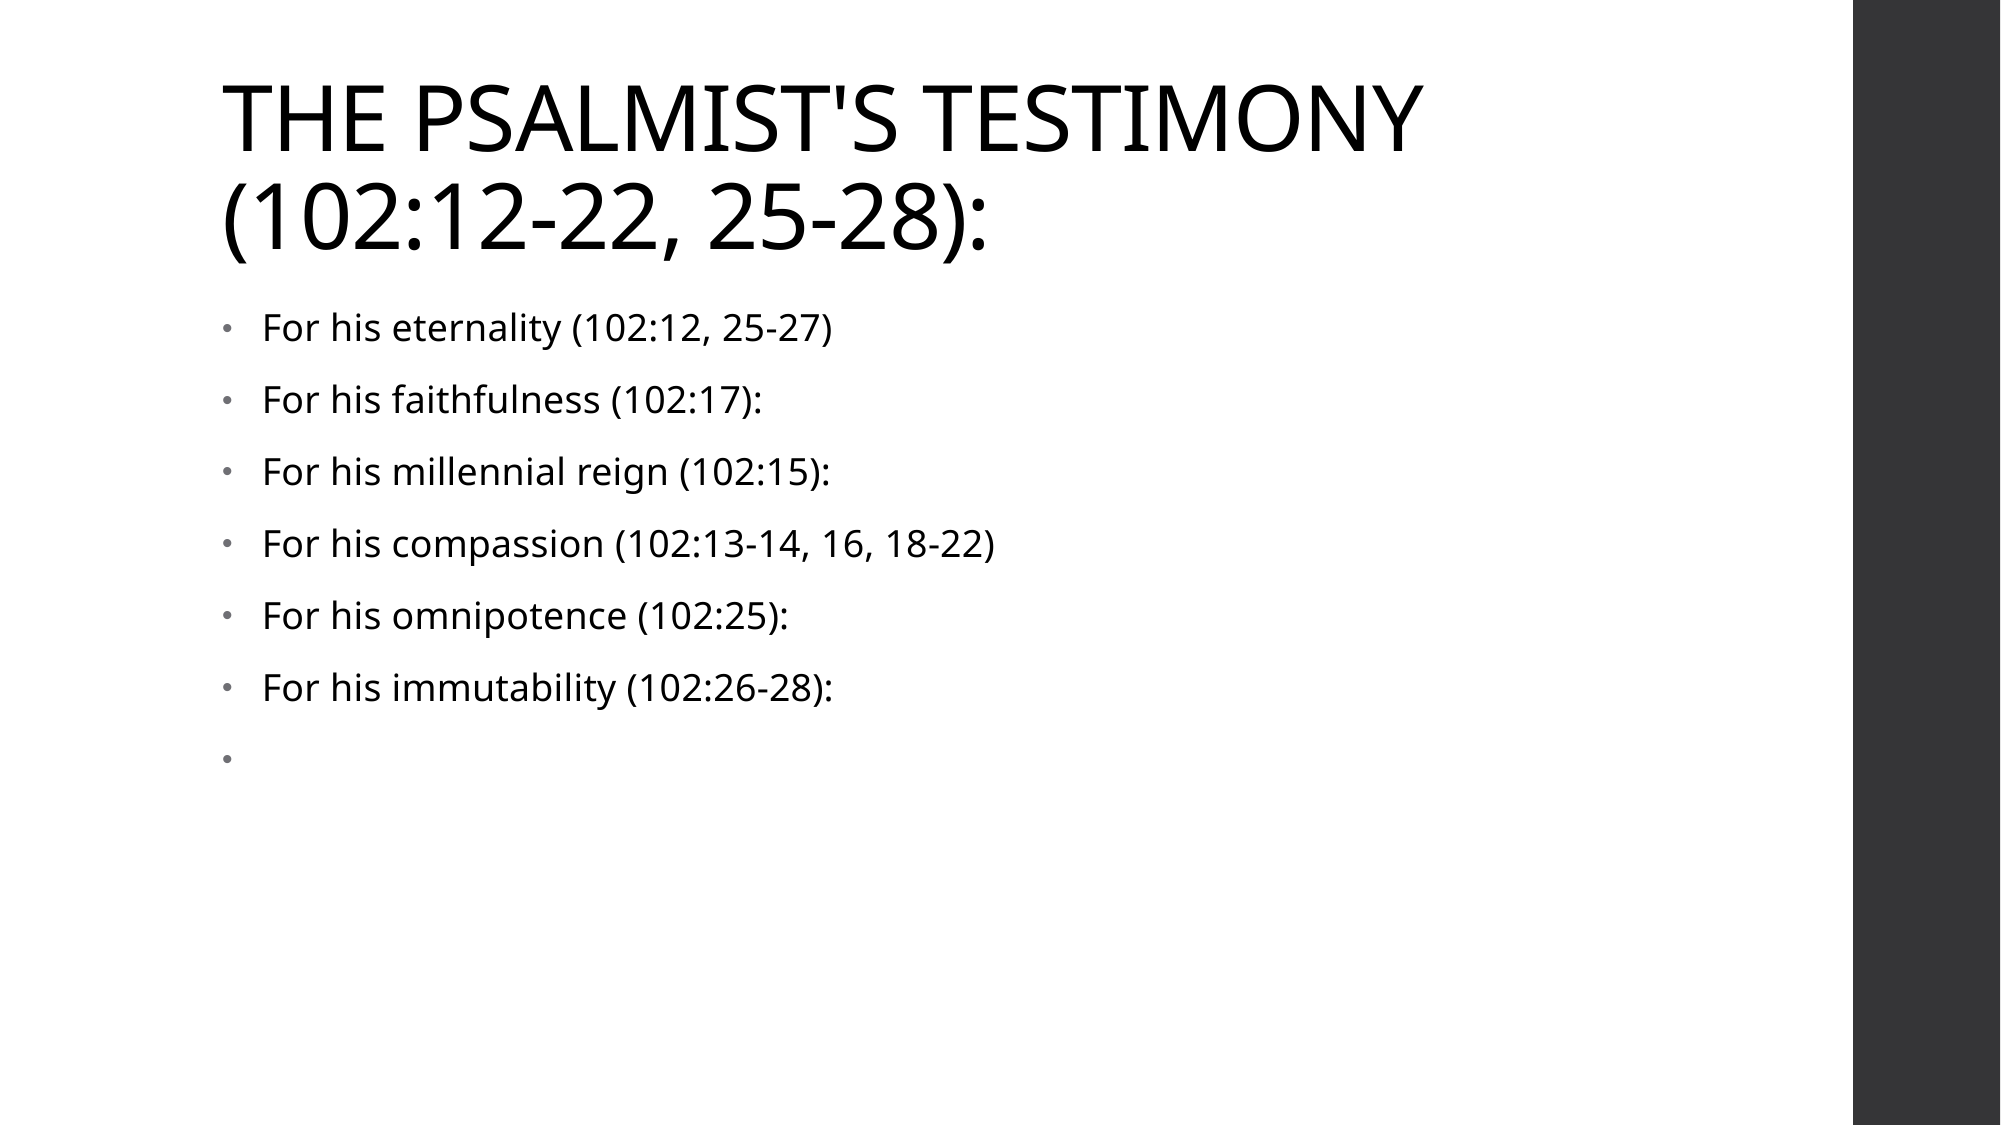

# THE PSALMIST'S TESTIMONY (102:12-22, 25-28):
 For his eternality (102:12, 25-27)
 For his faithfulness (102:17):
 For his millennial reign (102:15):
 For his compassion (102:13-14, 16, 18-22)
 For his omnipotence (102:25):
 For his immutability (102:26-28):